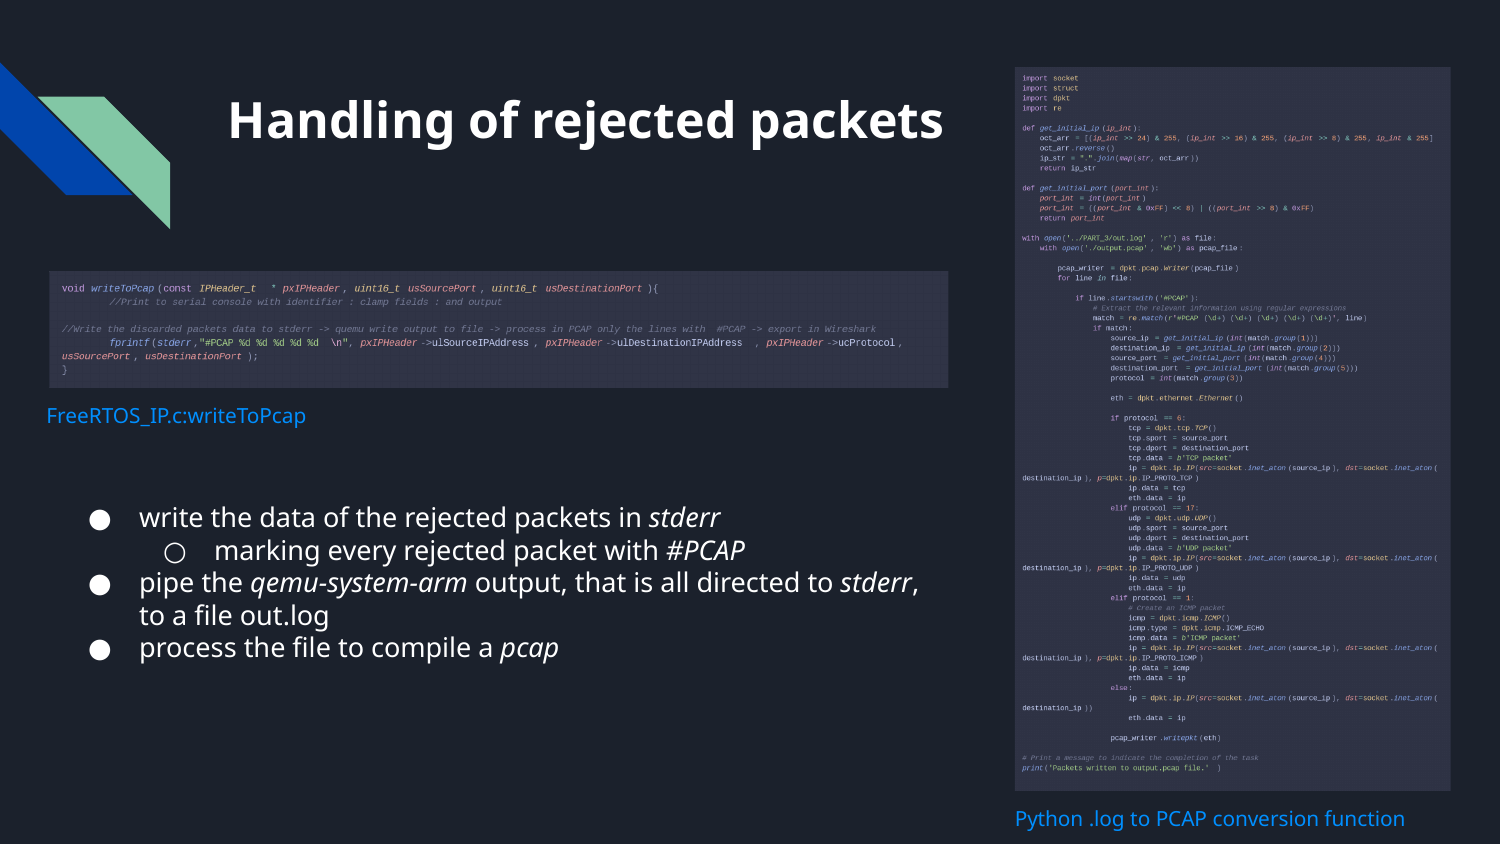

# Handling of rejected packets
FreeRTOS_IP.c:writeToPcap
write the data of the rejected packets in stderr
marking every rejected packet with #PCAP
pipe the qemu-system-arm output, that is all directed to stderr, to a file out.log
process the file to compile a pcap
Python .log to PCAP conversion function